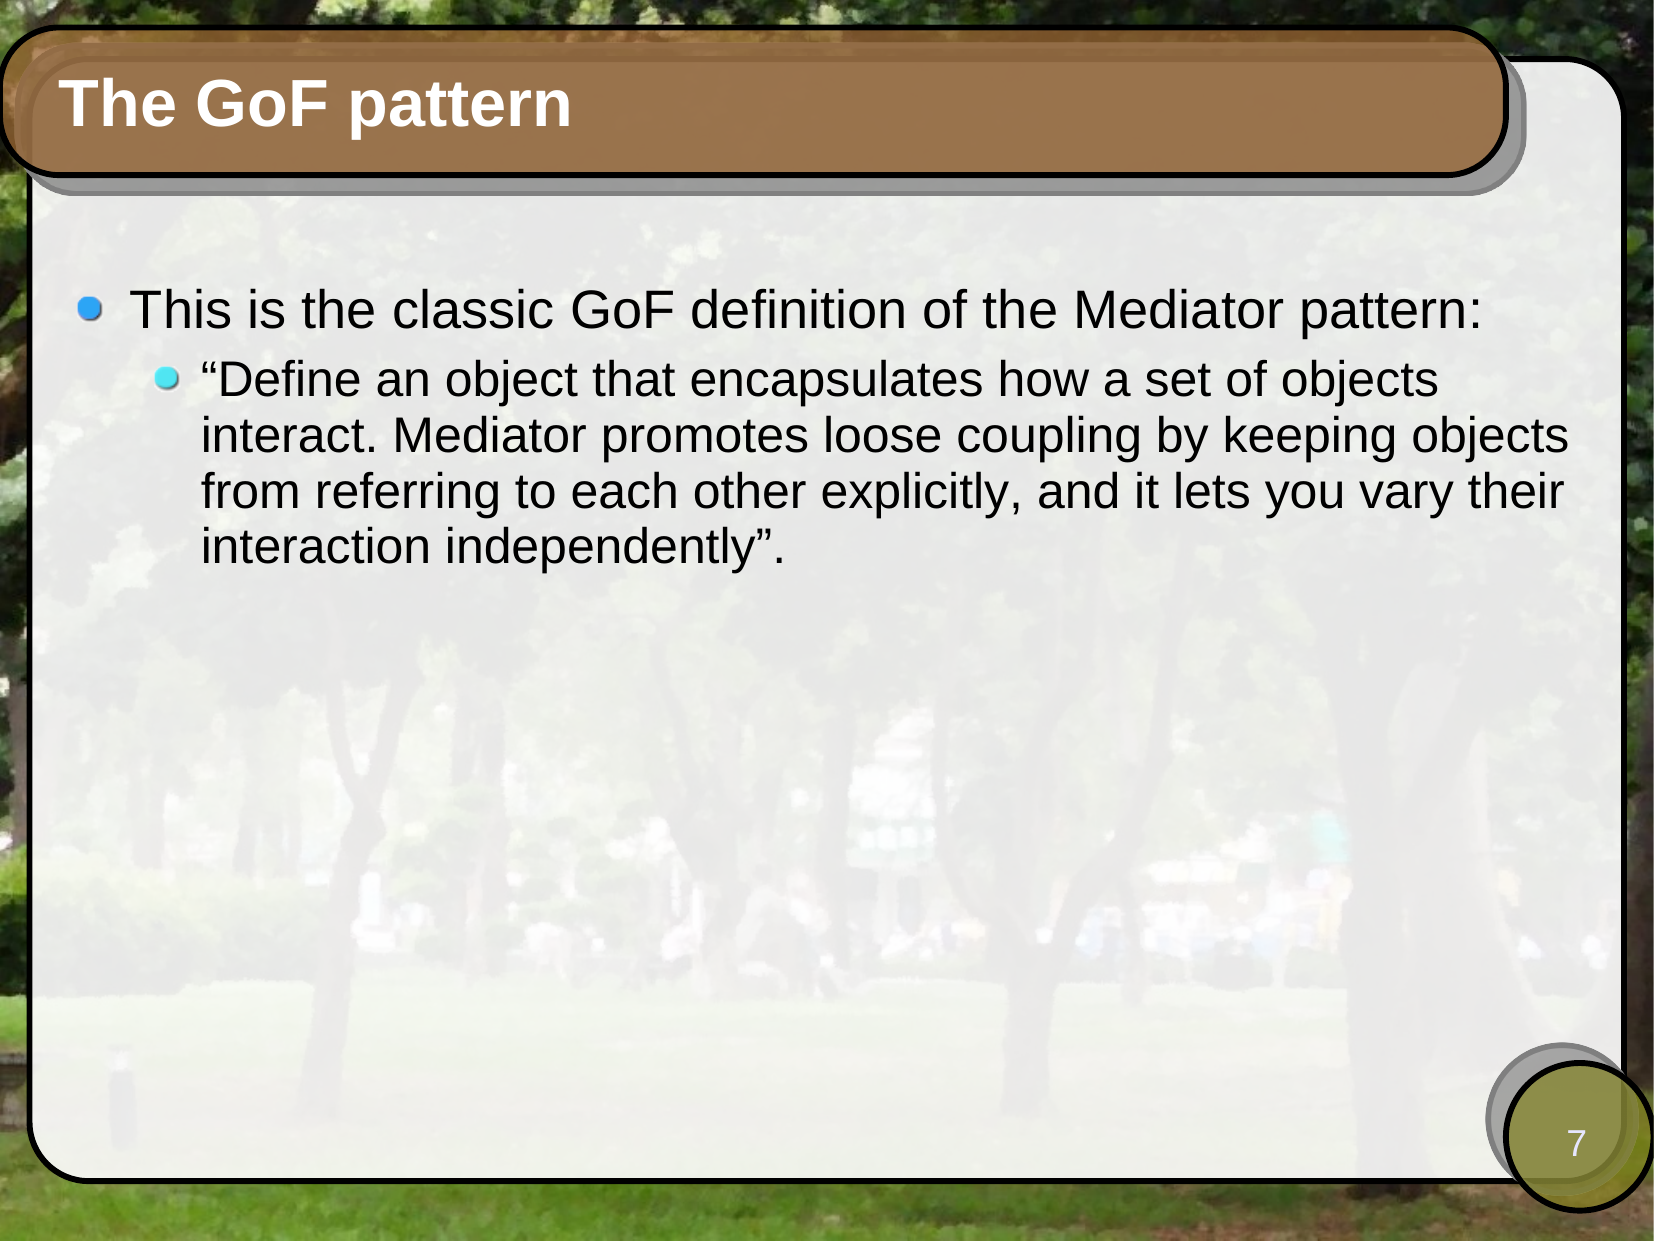

# The GoF pattern
This is the classic GoF definition of the Mediator pattern:
“Define an object that encapsulates how a set of objects interact. Mediator promotes loose coupling by keeping objects from referring to each other explicitly, and it lets you vary their interaction independently”.
7